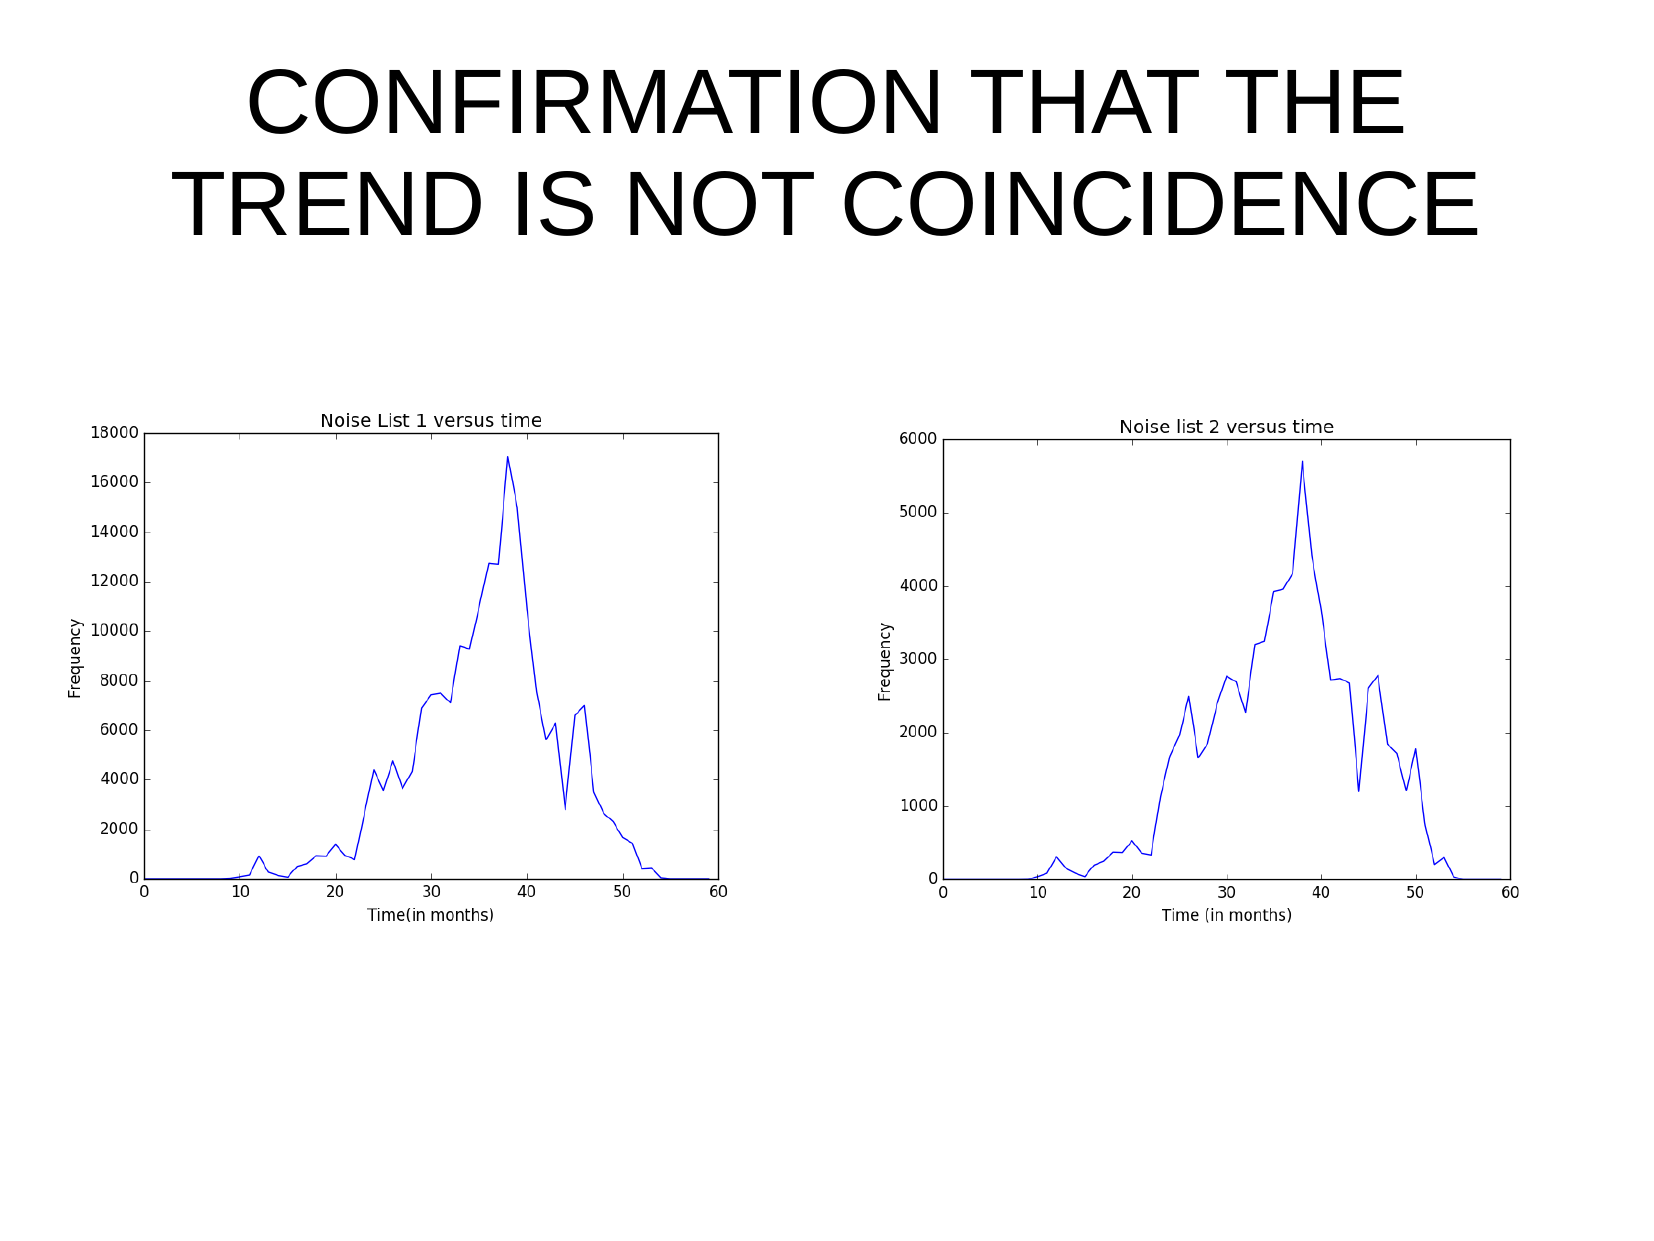

# CONFIRMATION THAT THE TREND IS NOT COINCIDENCE